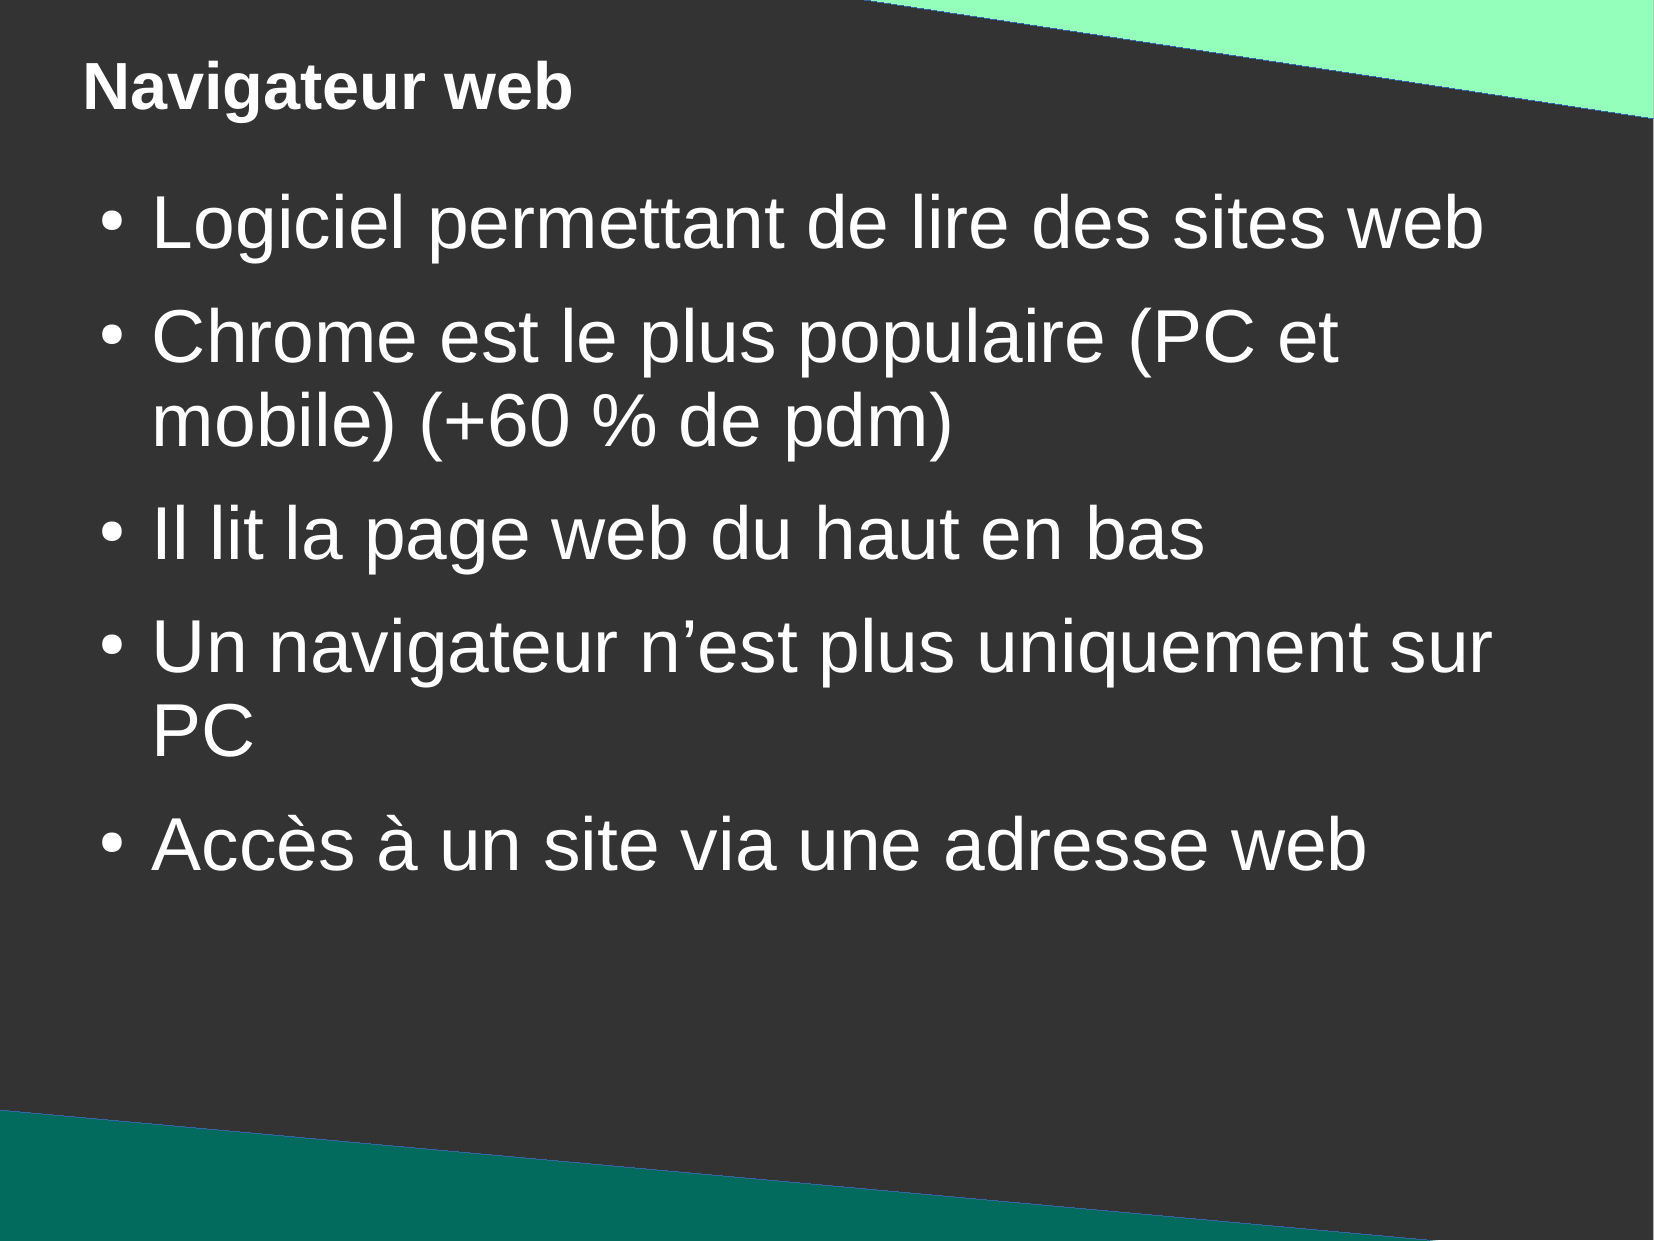

# Navigateur web
Logiciel permettant de lire des sites web
Chrome est le plus populaire (PC et mobile) (+60 % de pdm)
Il lit la page web du haut en bas
Un navigateur n’est plus uniquement sur PC
Accès à un site via une adresse web